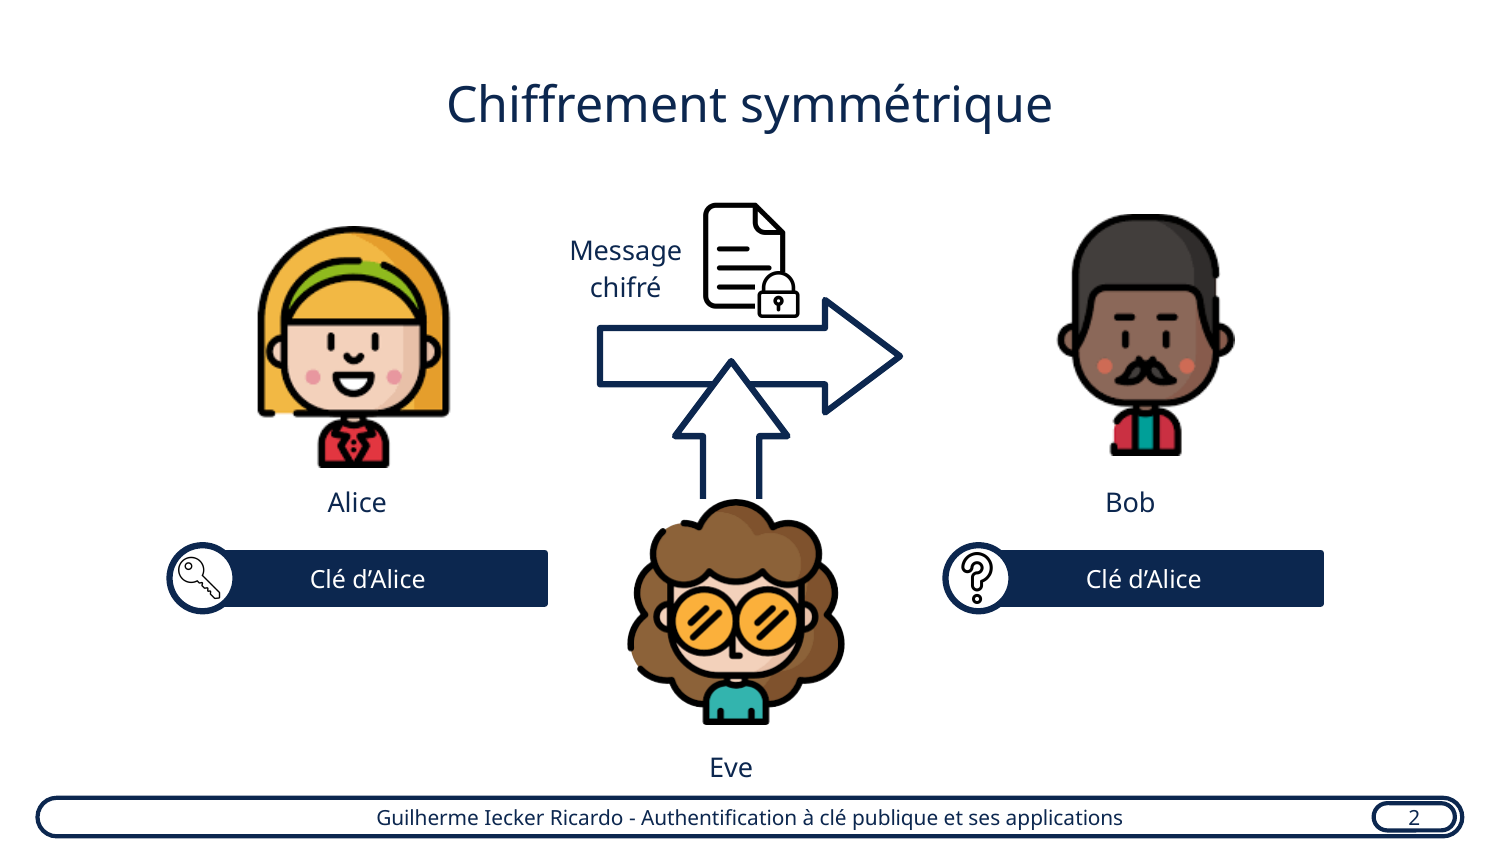

# Chiffrement symmétrique
Message
chifré
Alice
Bob
Clé d’Alice
Clé d’Alice
Eve
Guilherme Iecker Ricardo - Authentification à clé publique et ses applications
2